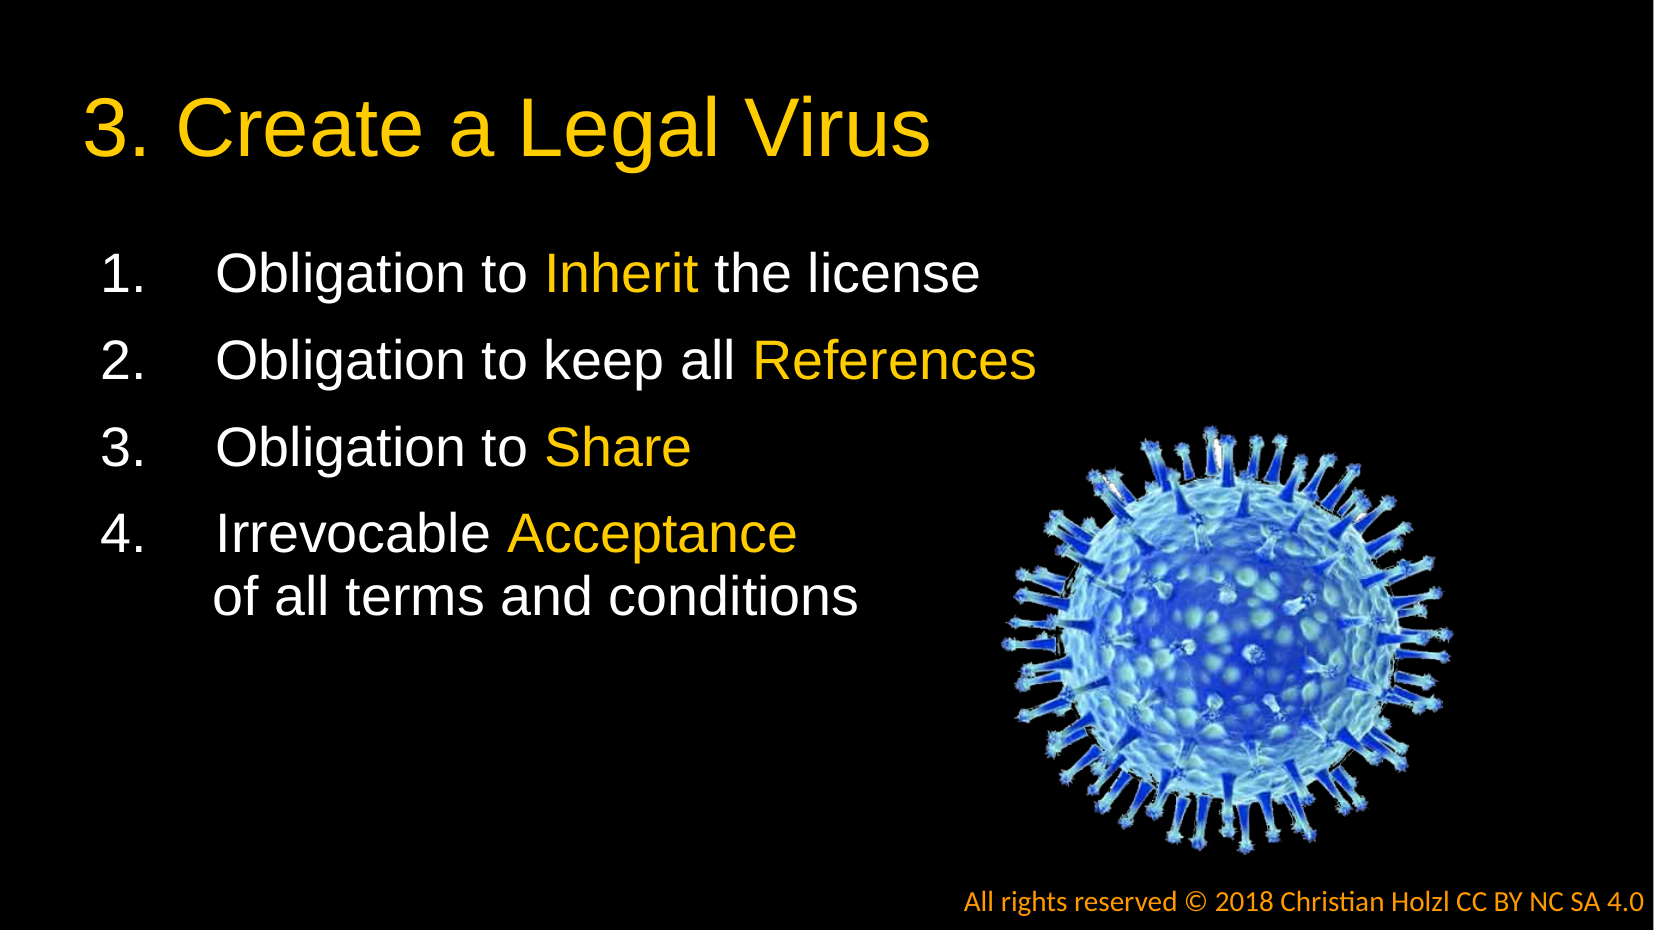

# 3. Create a Legal Virus
 Obligation to Inherit the license
 Obligation to keep all References
 Obligation to Share
 Irrevocable Acceptance
of all terms and conditions